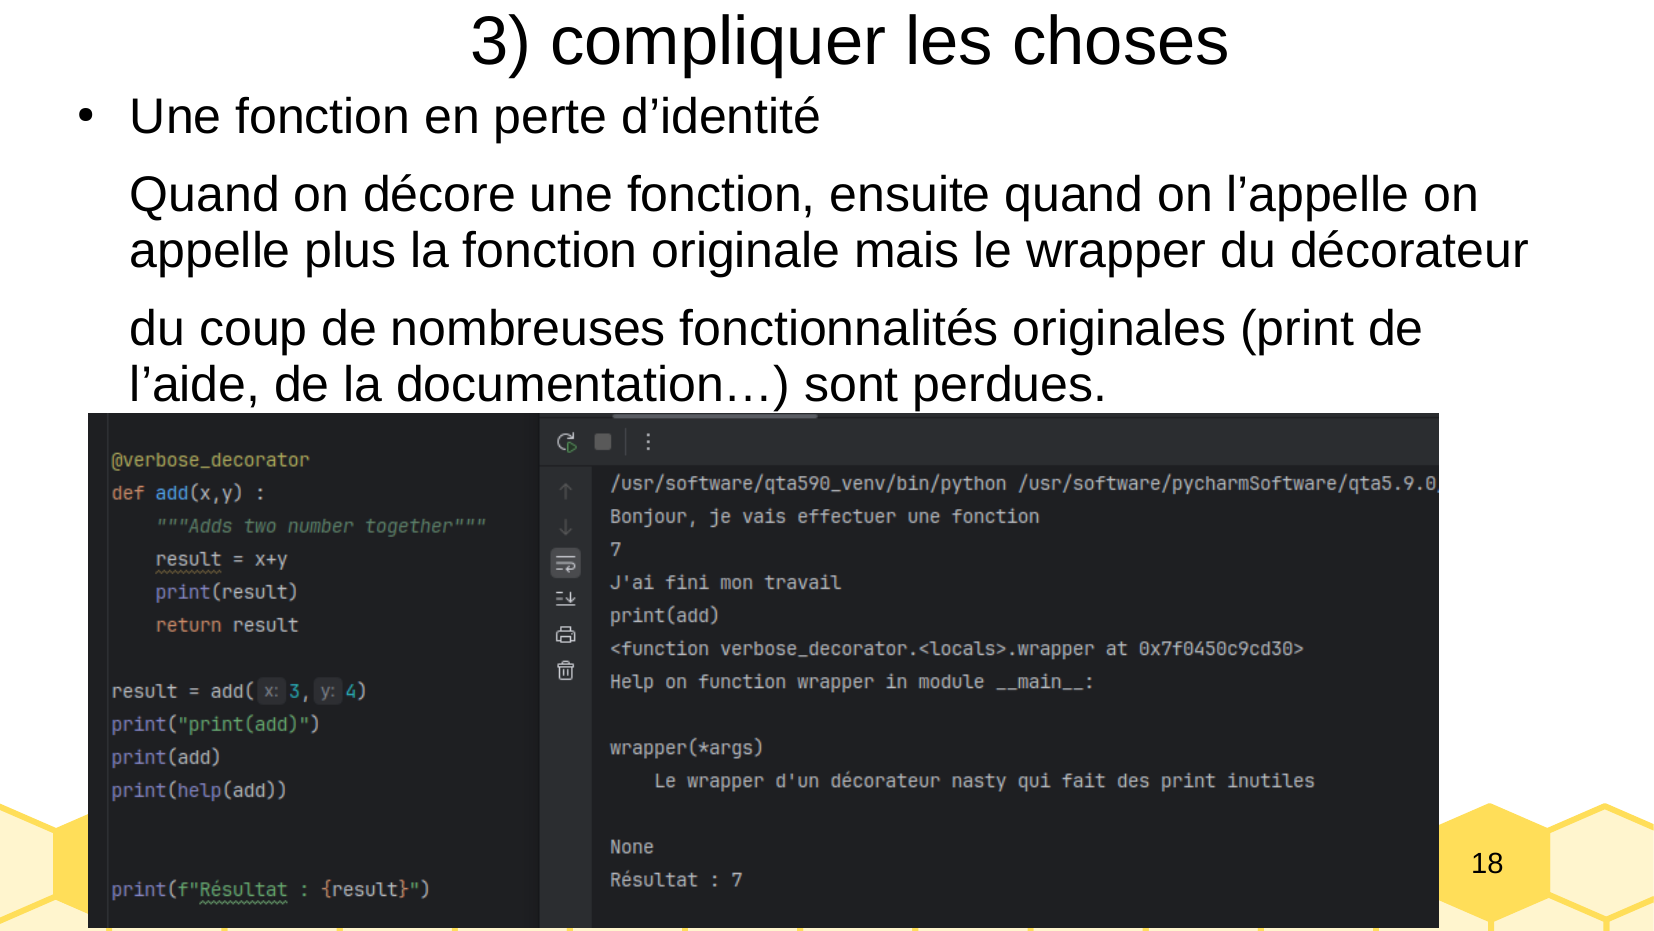

# 3) compliquer les choses
Une fonction en perte d’identité
Quand on décore une fonction, ensuite quand on l’appelle on appelle plus la fonction originale mais le wrapper du décorateur
du coup de nombreuses fonctionnalités originales (print de l’aide, de la documentation…) sont perdues.